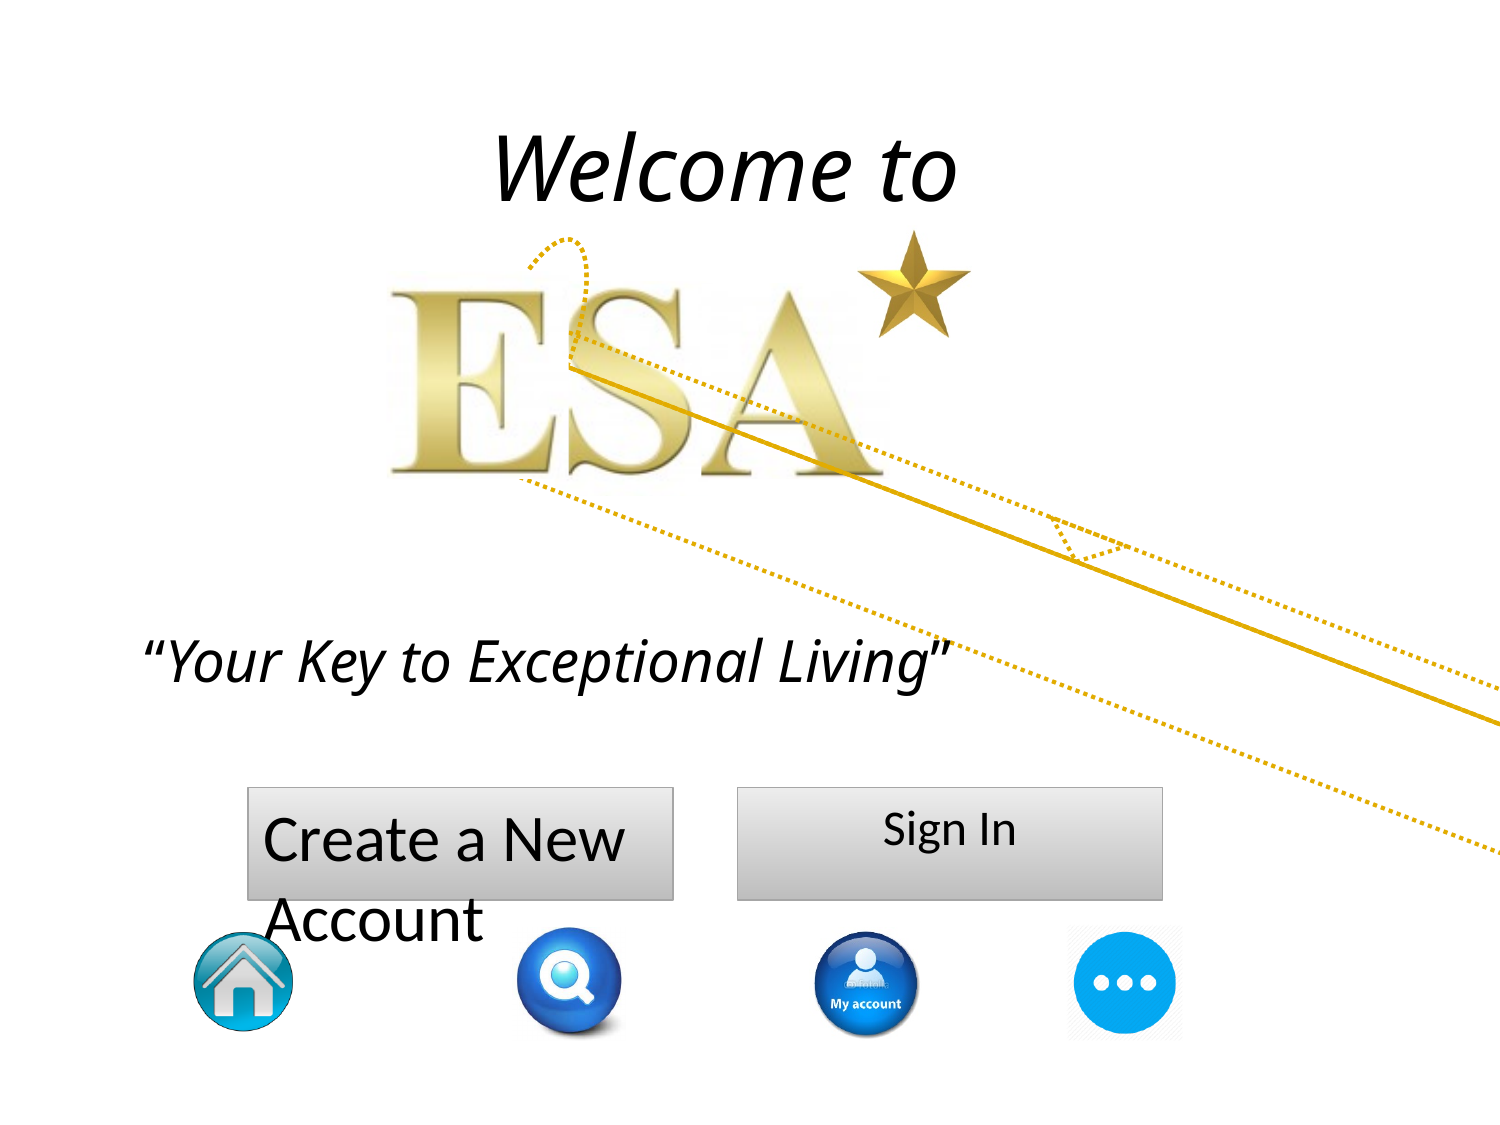

Welcome to
“Your Key to Exceptional Living”
Create a New Account
# Sign In